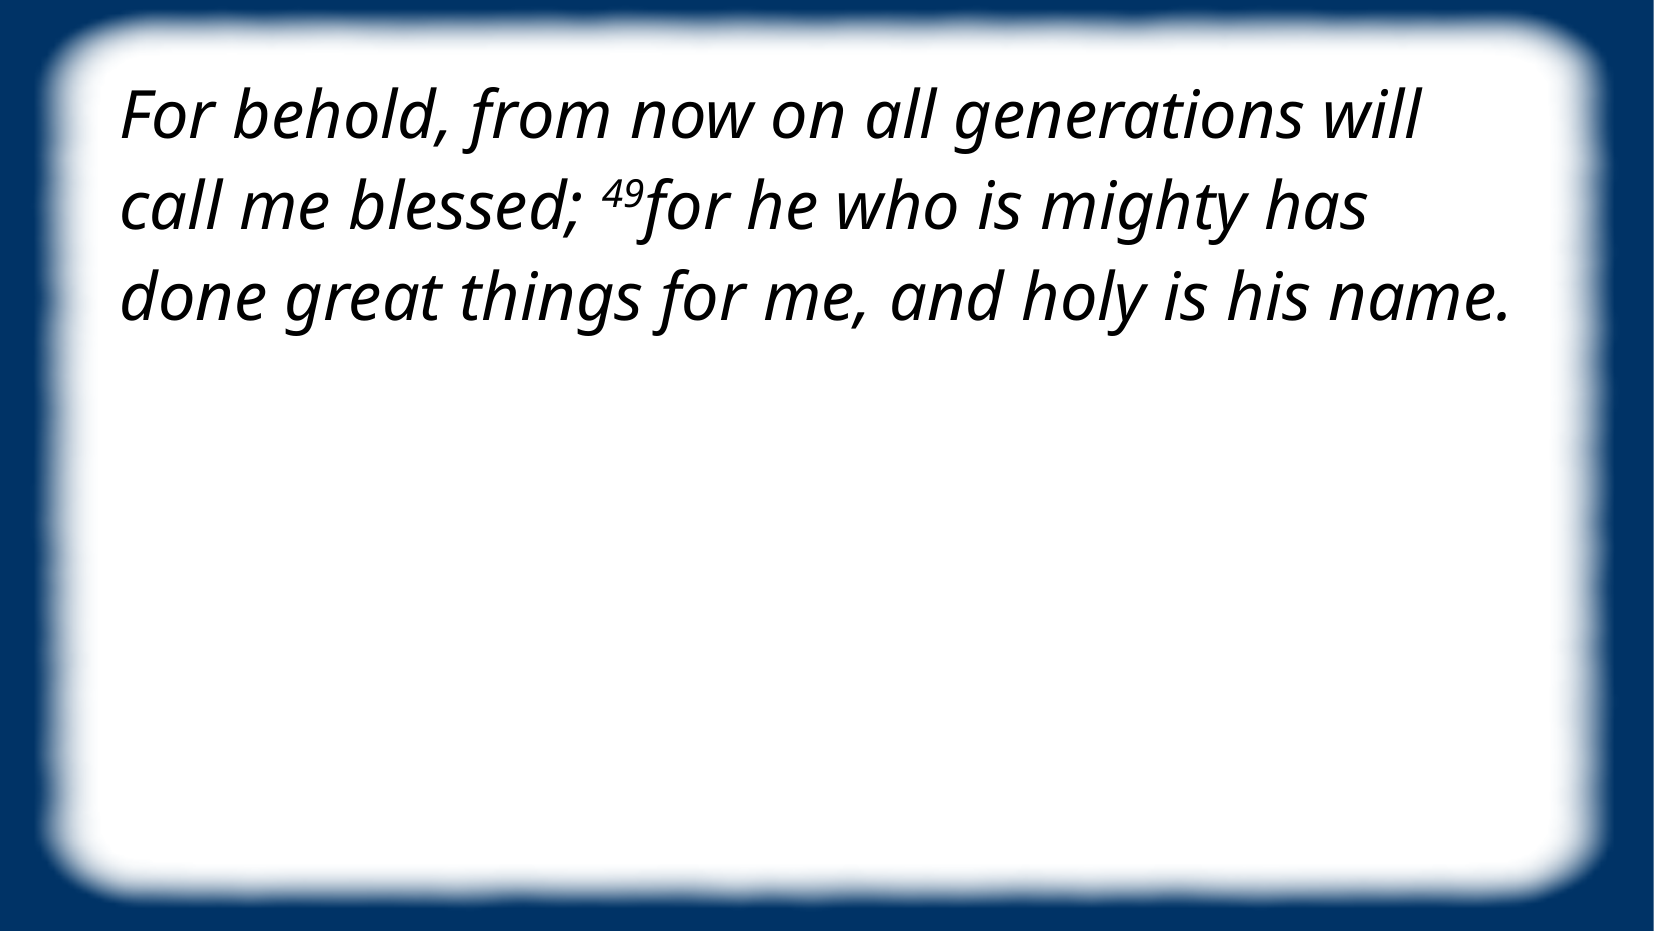

For behold, from now on all generations will call me blessed; 49for he who is mighty has done great things for me, and holy is his name.